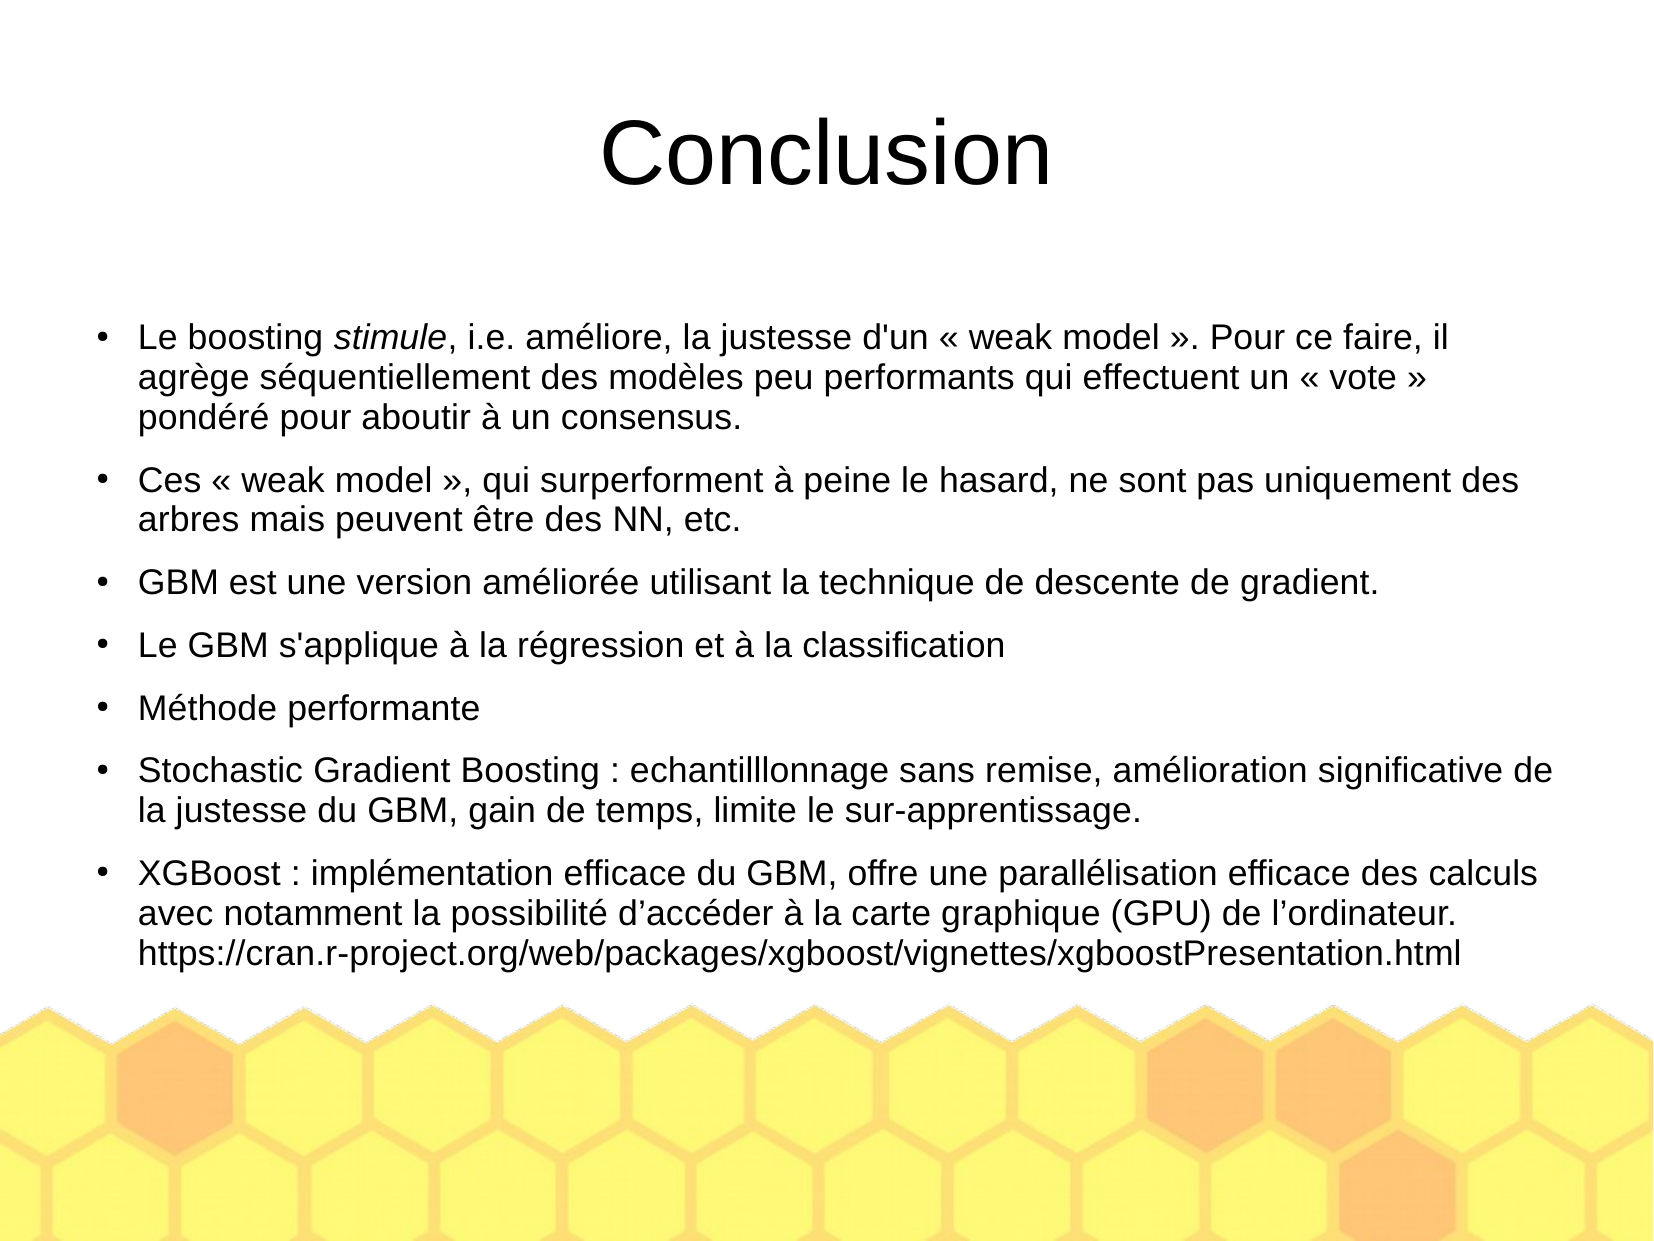

# Conclusion
Le boosting stimule, i.e. améliore, la justesse d'un « weak model ». Pour ce faire, il agrège séquentiellement des modèles peu performants qui effectuent un « vote » pondéré pour aboutir à un consensus.
Ces « weak model », qui surperforment à peine le hasard, ne sont pas uniquement des arbres mais peuvent être des NN, etc.
GBM est une version améliorée utilisant la technique de descente de gradient.
Le GBM s'applique à la régression et à la classification
Méthode performante
Stochastic Gradient Boosting : echantilllonnage sans remise, amélioration significative de la justesse du GBM, gain de temps, limite le sur-apprentissage.
XGBoost : implémentation efficace du GBM, offre une parallélisation efficace des calculs avec notamment la possibilité d’accéder à la carte graphique (GPU) de l’ordinateur. https://cran.r-project.org/web/packages/xgboost/vignettes/xgboostPresentation.html